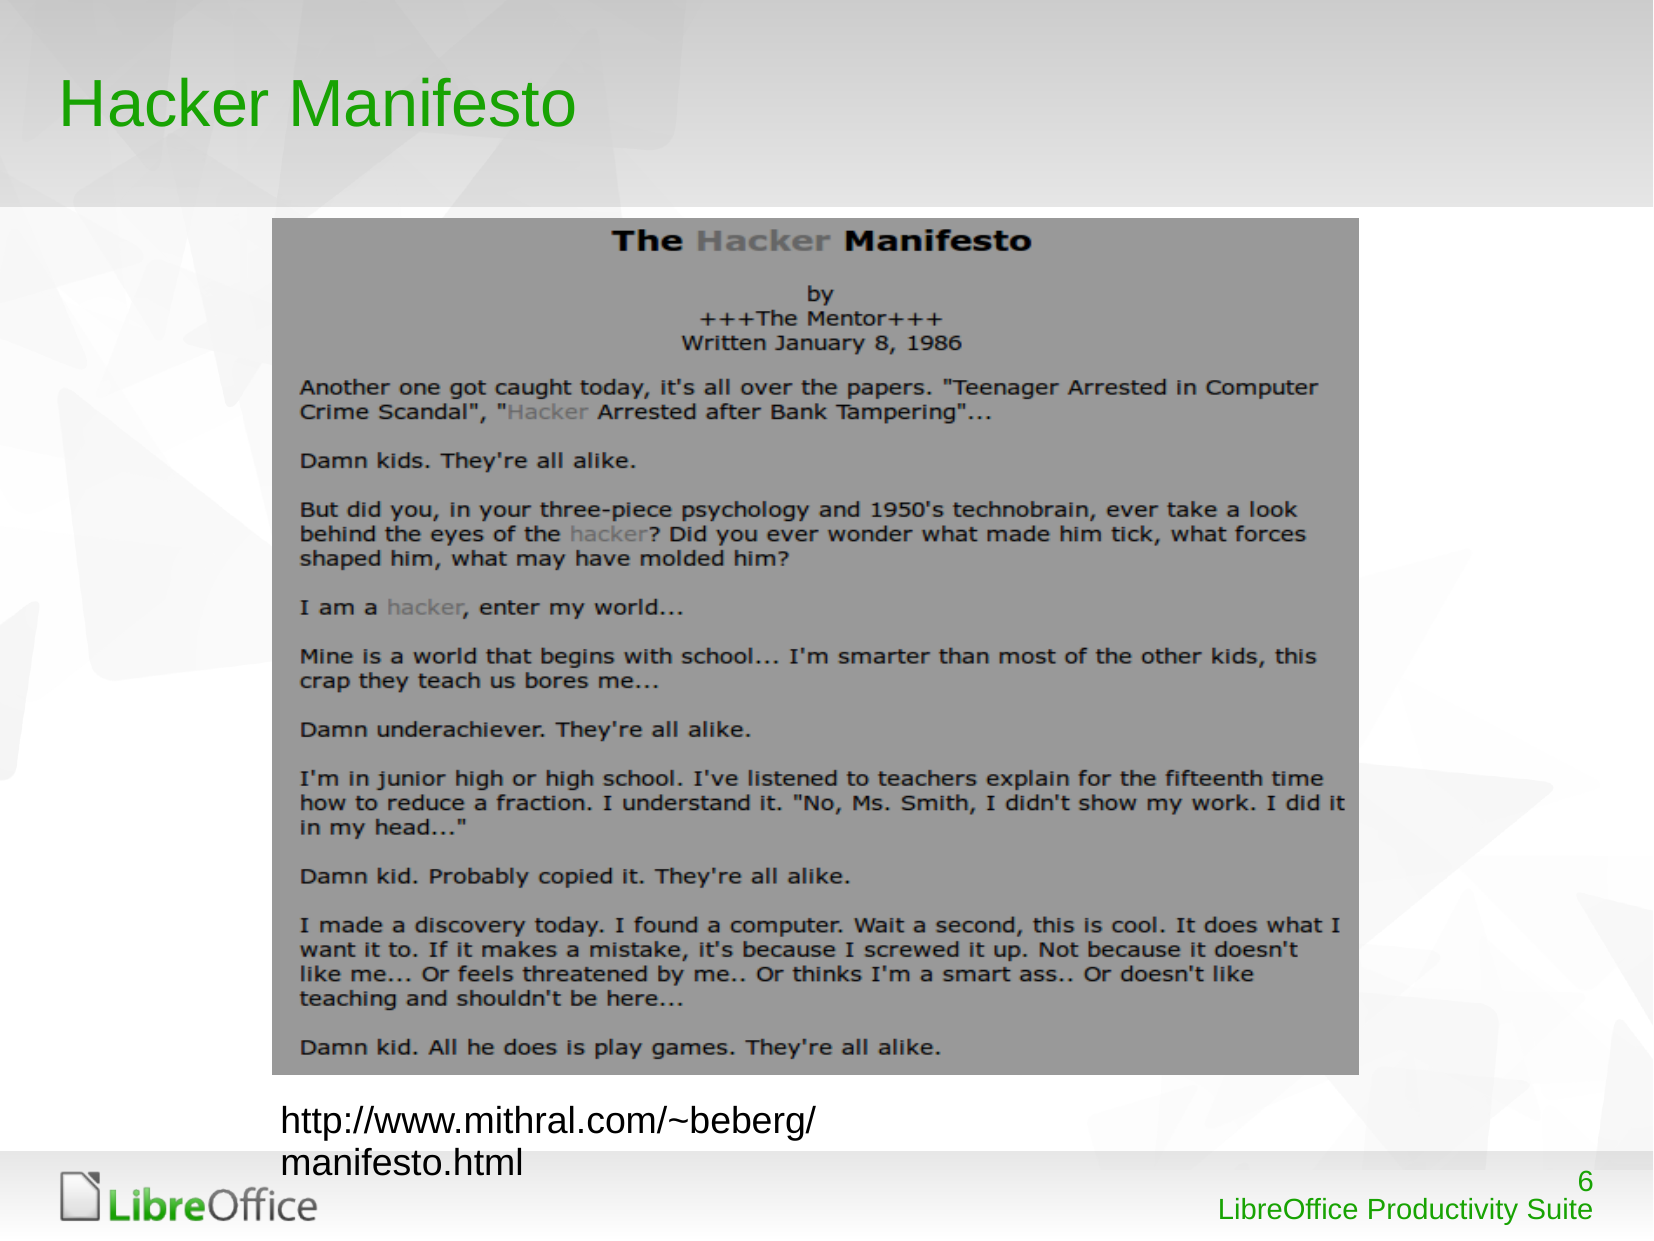

# Hacker Manifesto
http://www.mithral.com/~beberg/manifesto.html
6
LibreOffice Productivity Suite